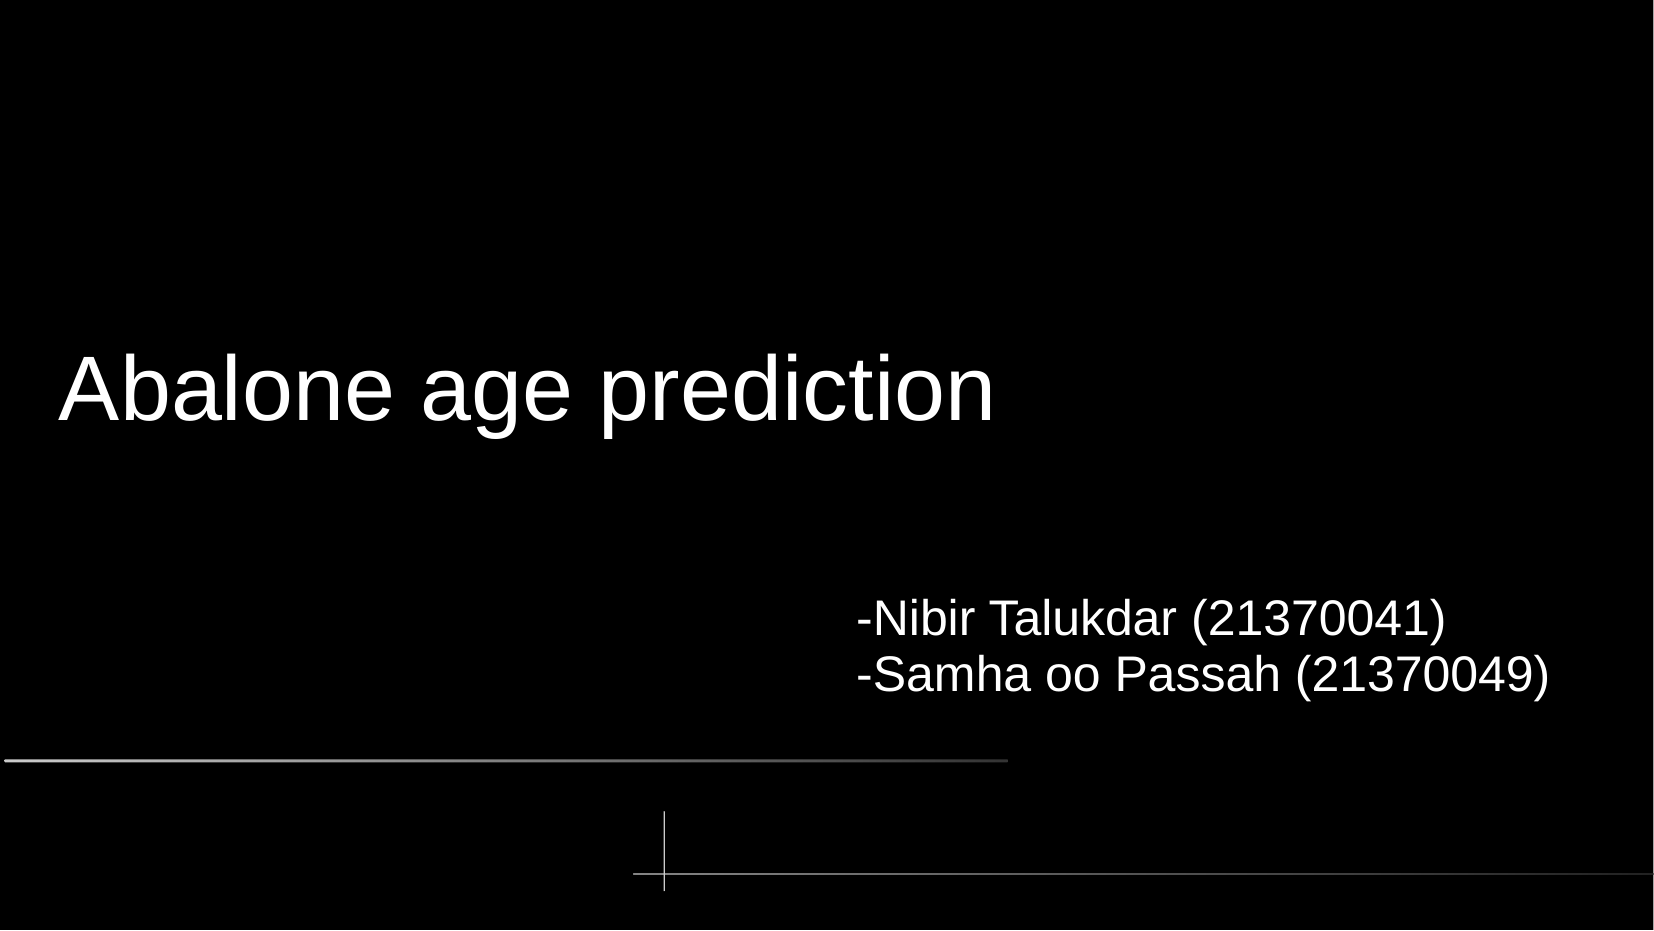

# Abalone age prediction
-Nibir Talukdar (21370041)
-Samha oo Passah (21370049)